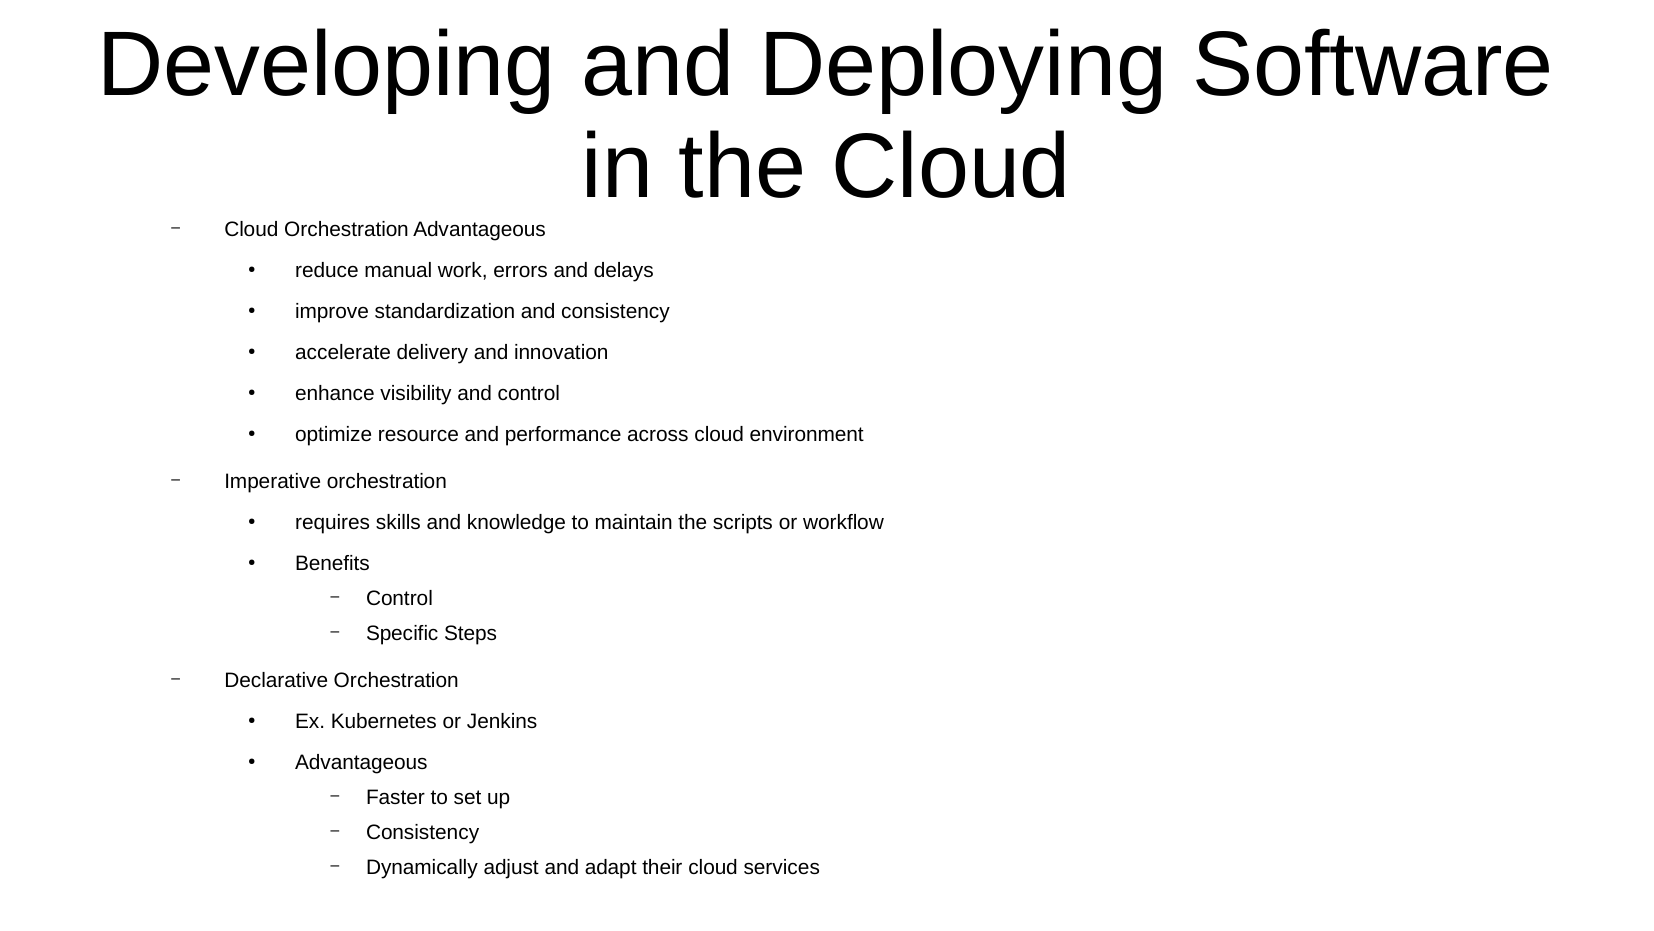

# Developing and Deploying Software in the Cloud
Cloud Orchestration Advantageous
reduce manual work, errors and delays
improve standardization and consistency
accelerate delivery and innovation
enhance visibility and control
optimize resource and performance across cloud environment
Imperative orchestration
requires skills and knowledge to maintain the scripts or workflow
Benefits
Control
Specific Steps
Declarative Orchestration
Ex. Kubernetes or Jenkins
Advantageous
Faster to set up
Consistency
Dynamically adjust and adapt their cloud services